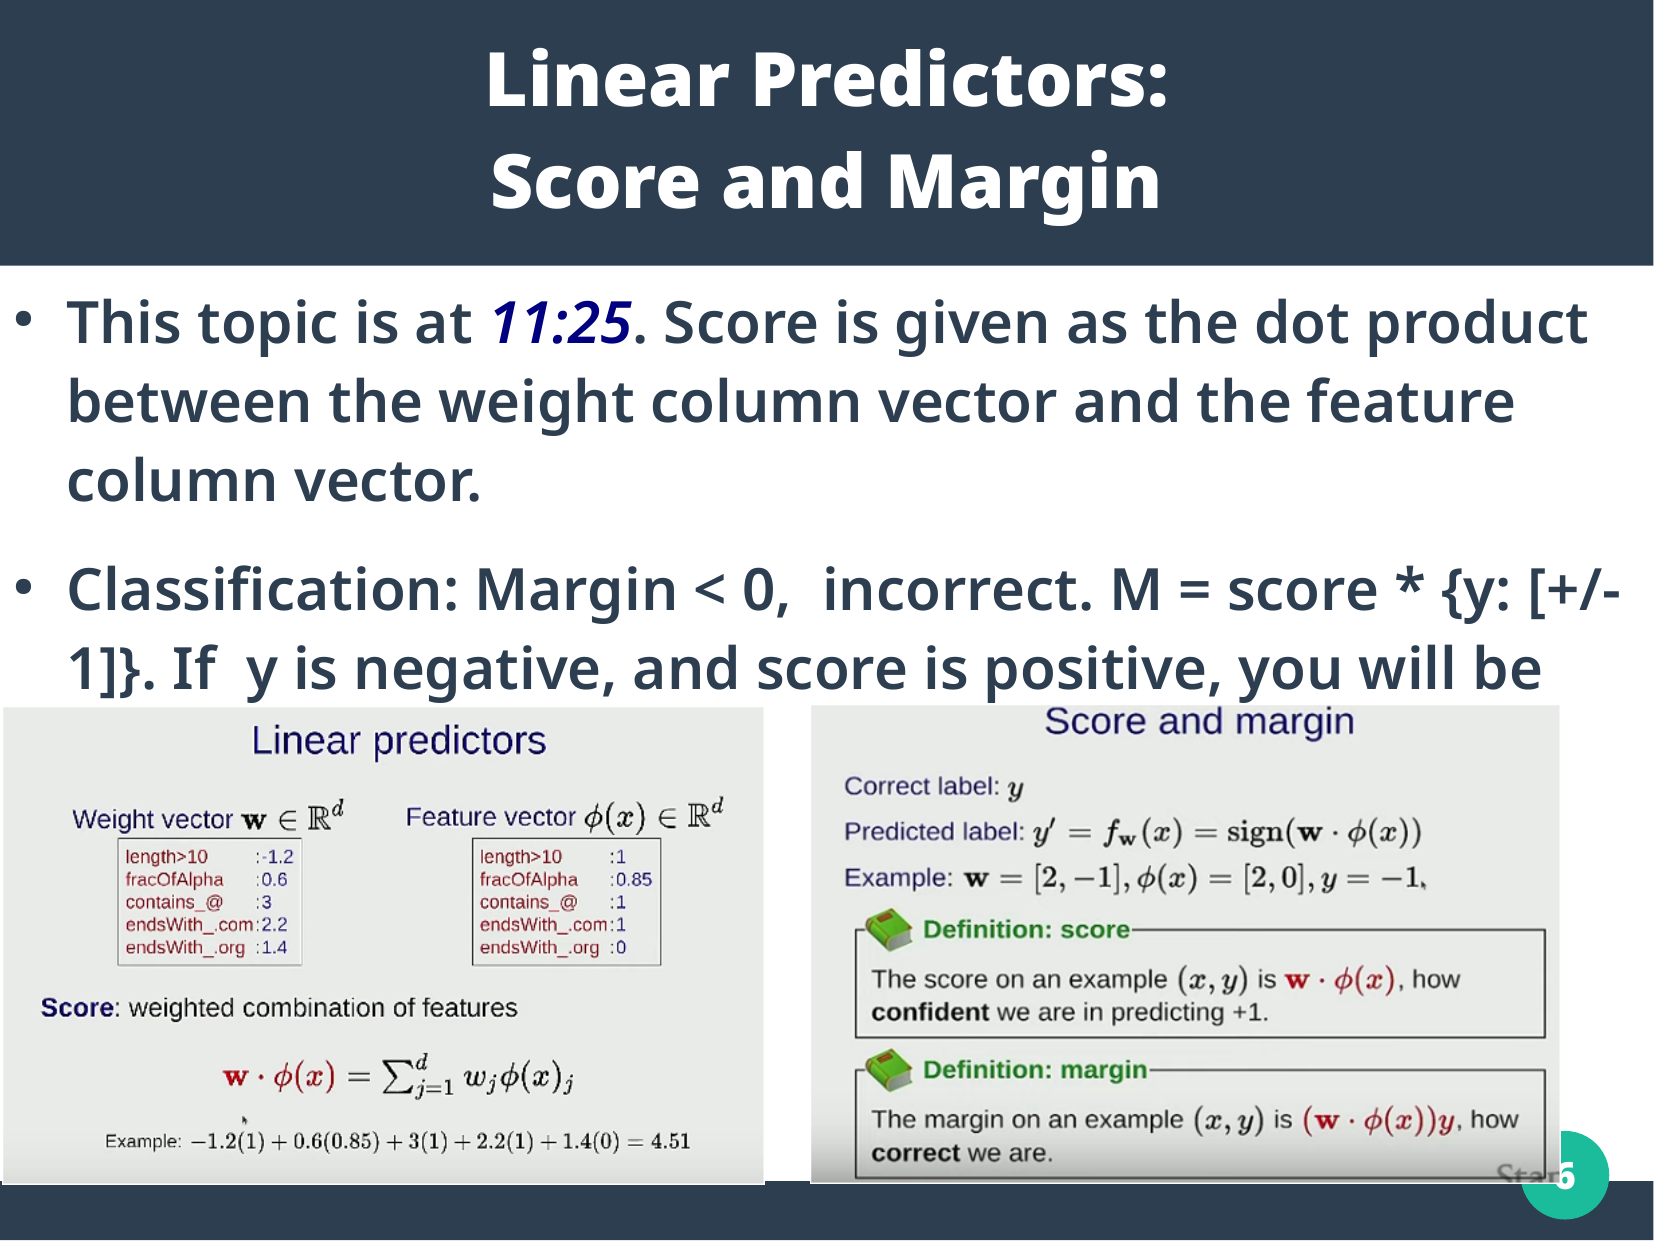

# Linear Predictors: Score and Margin
This topic is at 11:25. Score is given as the dot product between the weight column vector and the feature column vector.
Classification: Margin < 0, incorrect. M = score * {y: [+/- 1]}. If y is negative, and score is positive, you will be confidently wrong :(
6